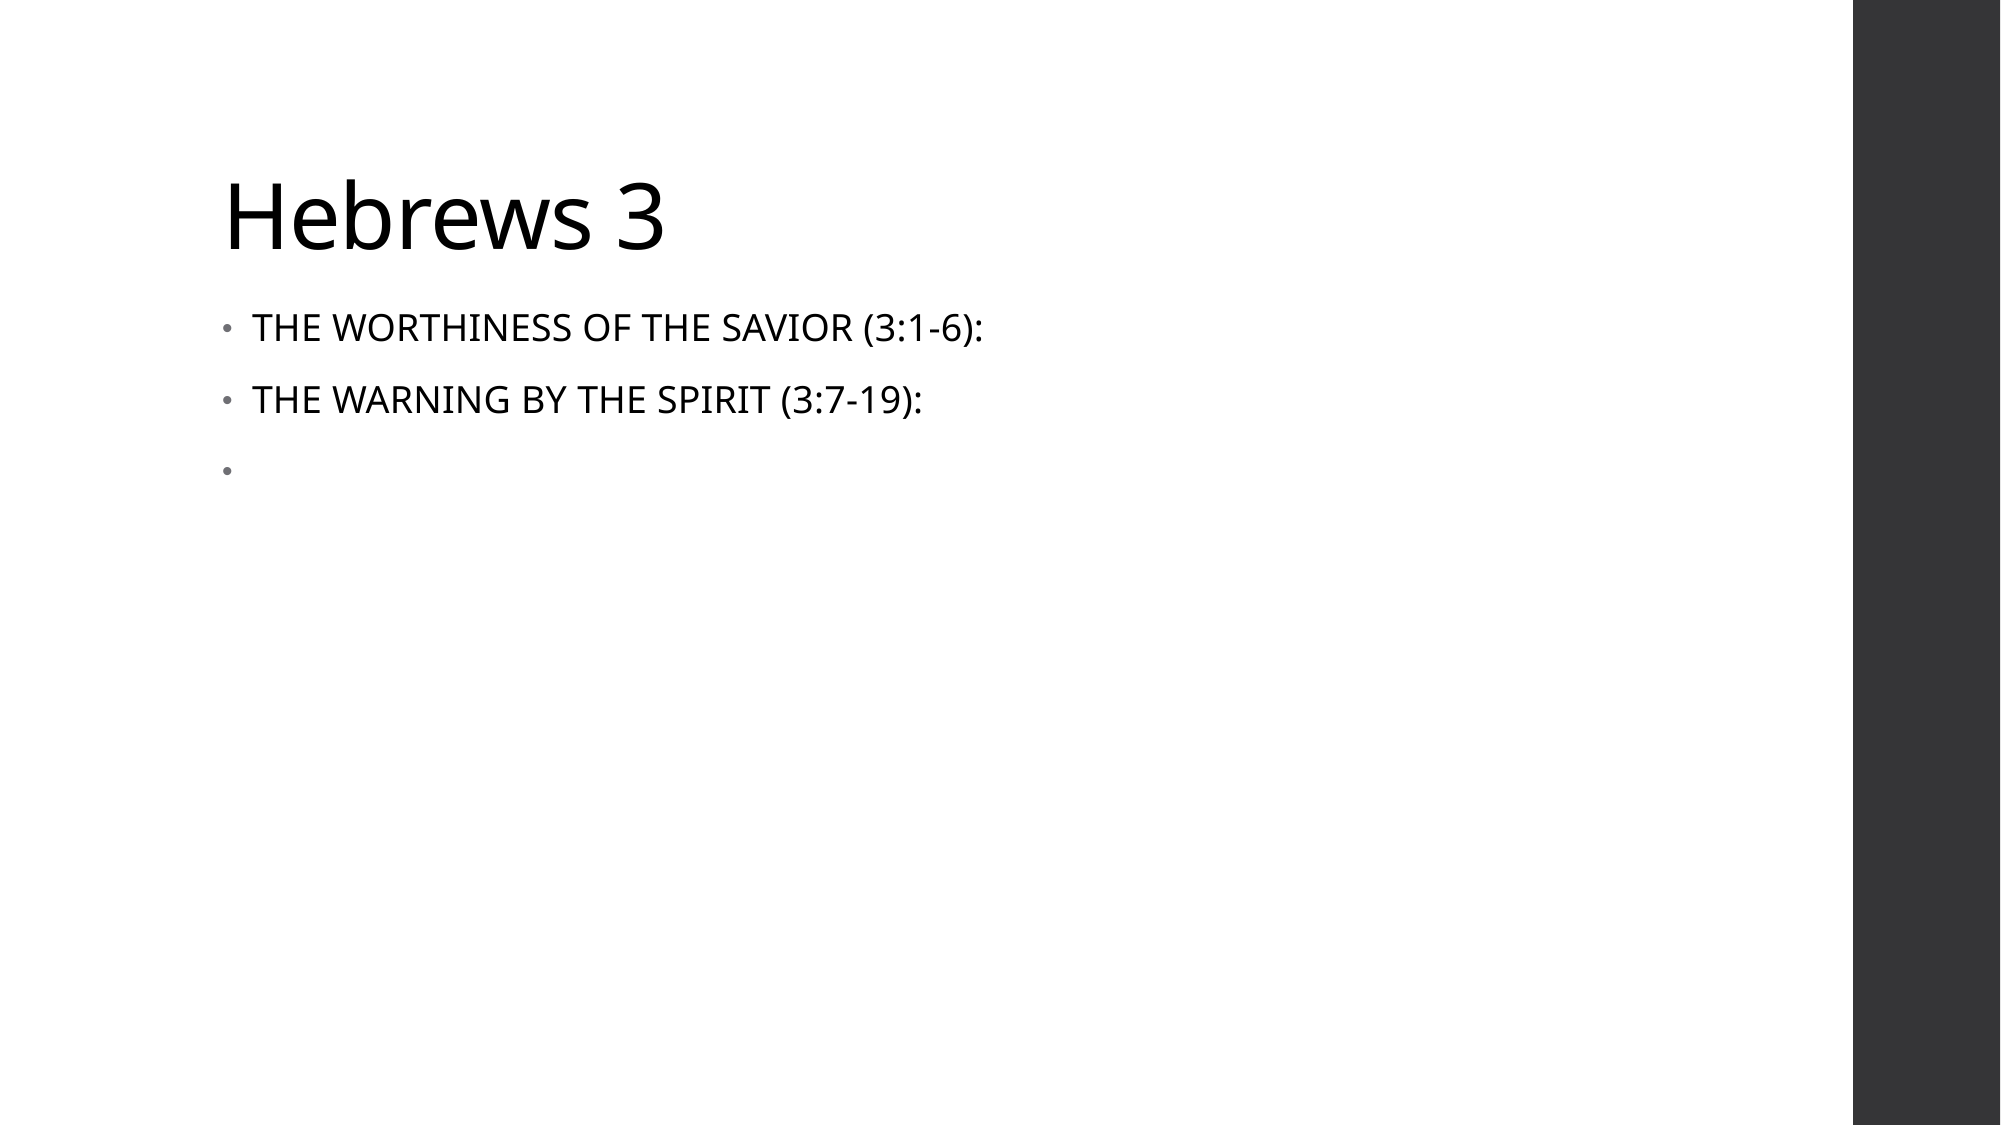

# Hebrews 3
THE WORTHINESS OF THE SAVIOR (3:1-6):
THE WARNING BY THE SPIRIT (3:7-19):